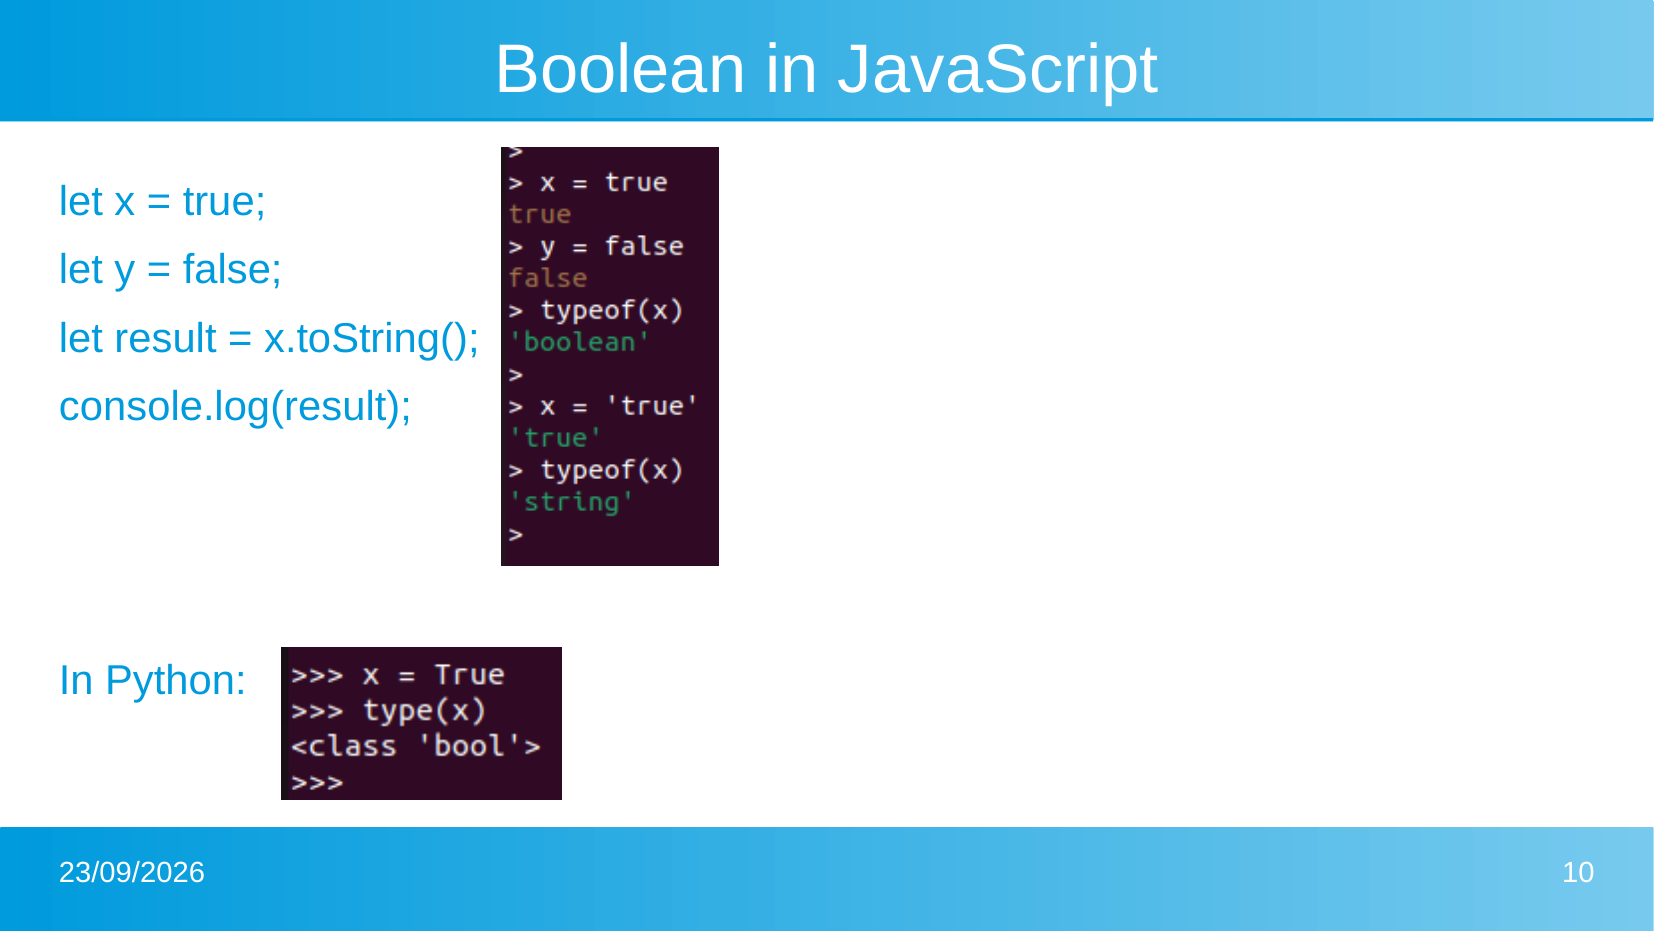

# Boolean in JavaScript
let x = true;
let y = false;
let result = x.toString();
console.log(result);
In Python:
10